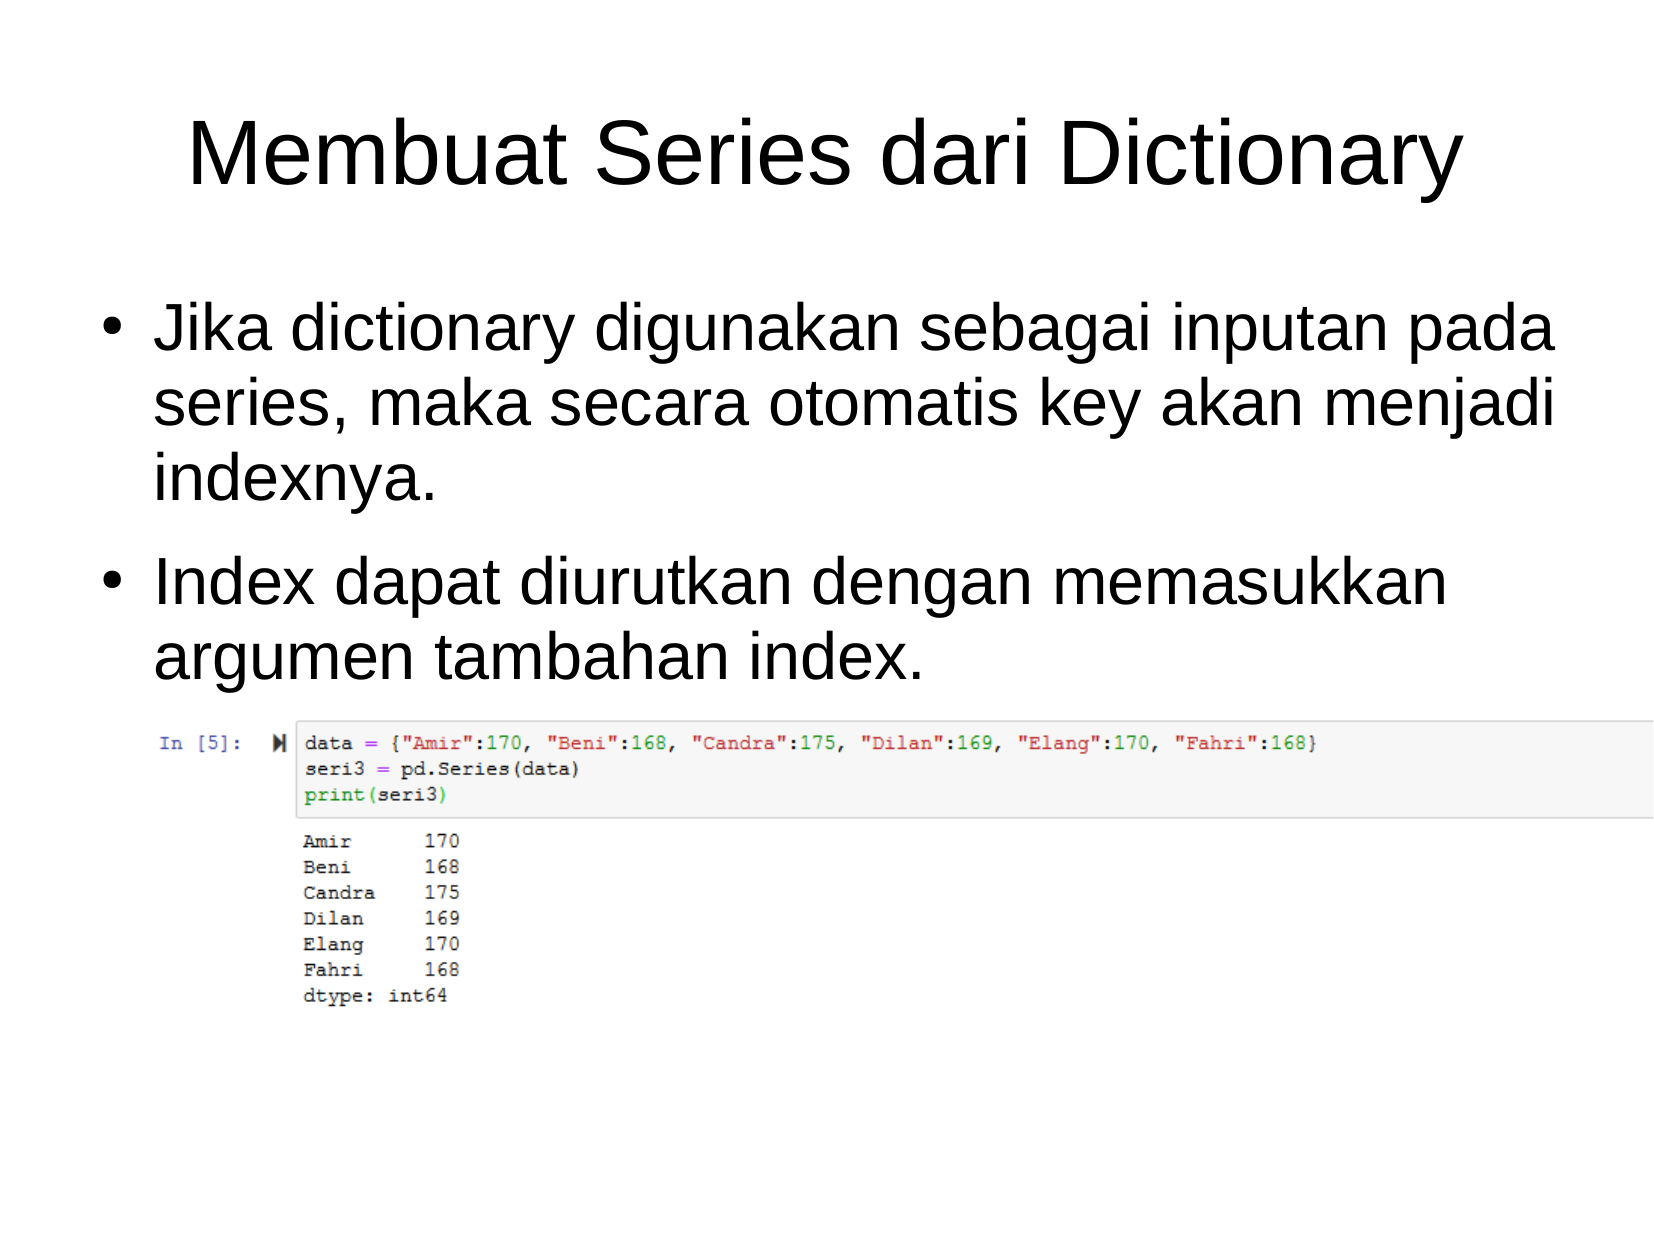

# Membuat Series dari Dictionary
Jika dictionary digunakan sebagai inputan pada series, maka secara otomatis key akan menjadi indexnya.
Index dapat diurutkan dengan memasukkan argumen tambahan index.